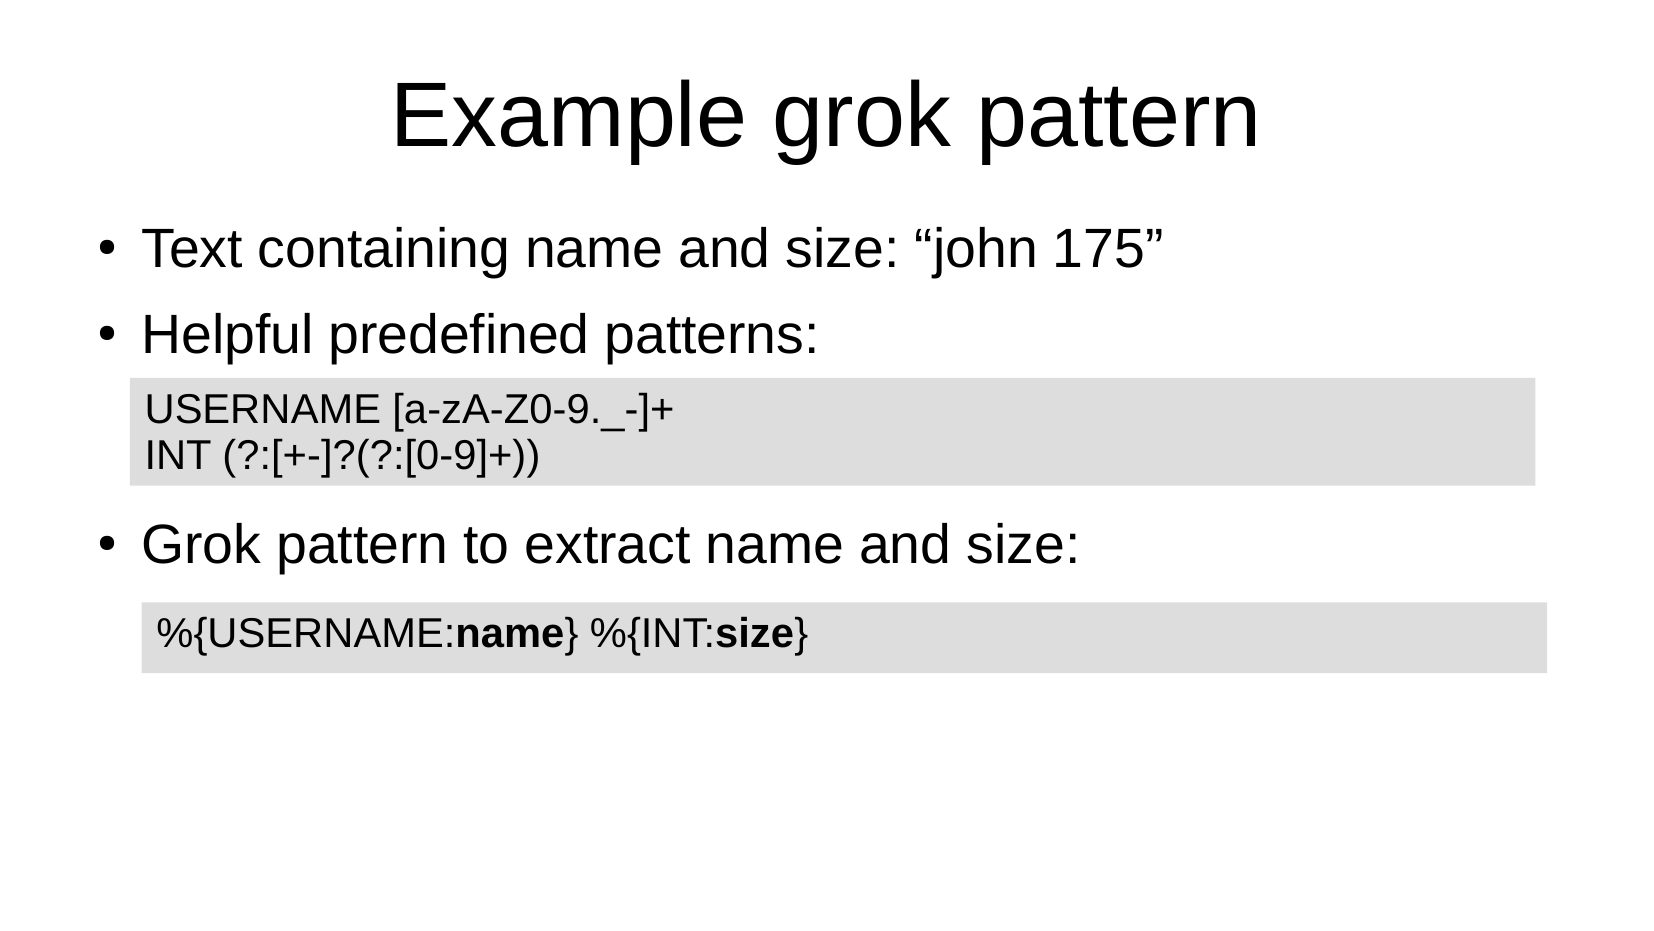

# Example grok pattern
Text containing name and size: “john 175”
Helpful predefined patterns:
Grok pattern to extract name and size:
USERNAME [a-zA-Z0-9._-]+
INT (?:[+-]?(?:[0-9]+))
%{USERNAME:name} %{INT:size}